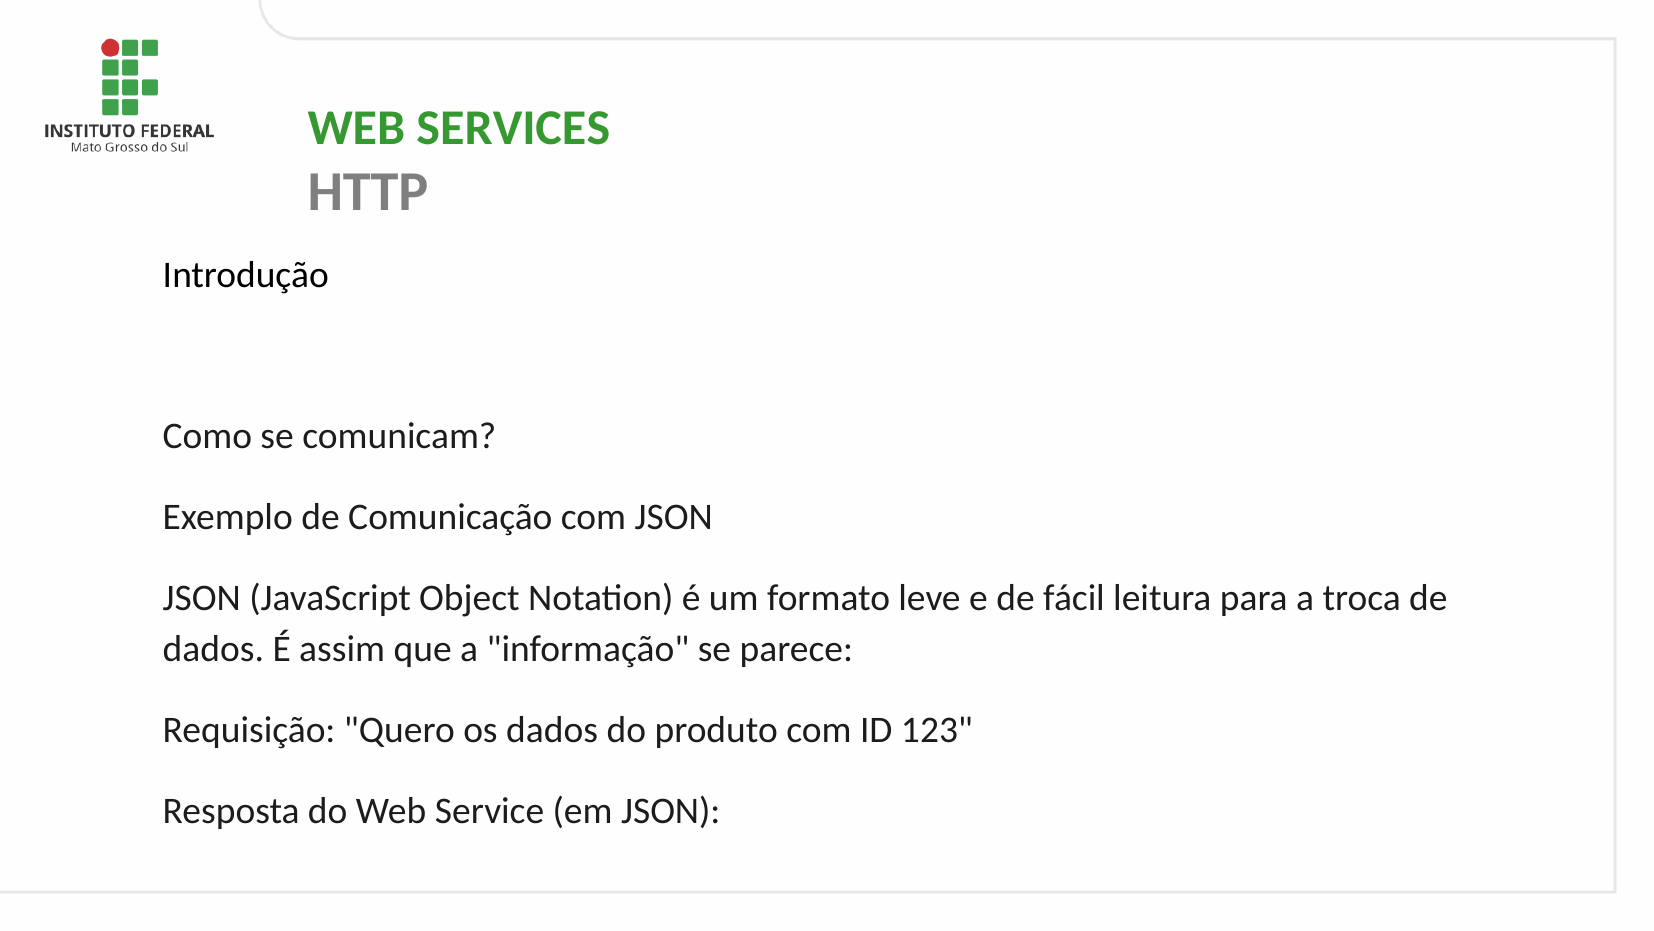

WEB SERVICES
HTTP
# Introdução
Como se comunicam?
Exemplo de Comunicação com JSON
JSON (JavaScript Object Notation) é um formato leve e de fácil leitura para a troca de dados. É assim que a "informação" se parece:
Requisição: "Quero os dados do produto com ID 123"
Resposta do Web Service (em JSON):